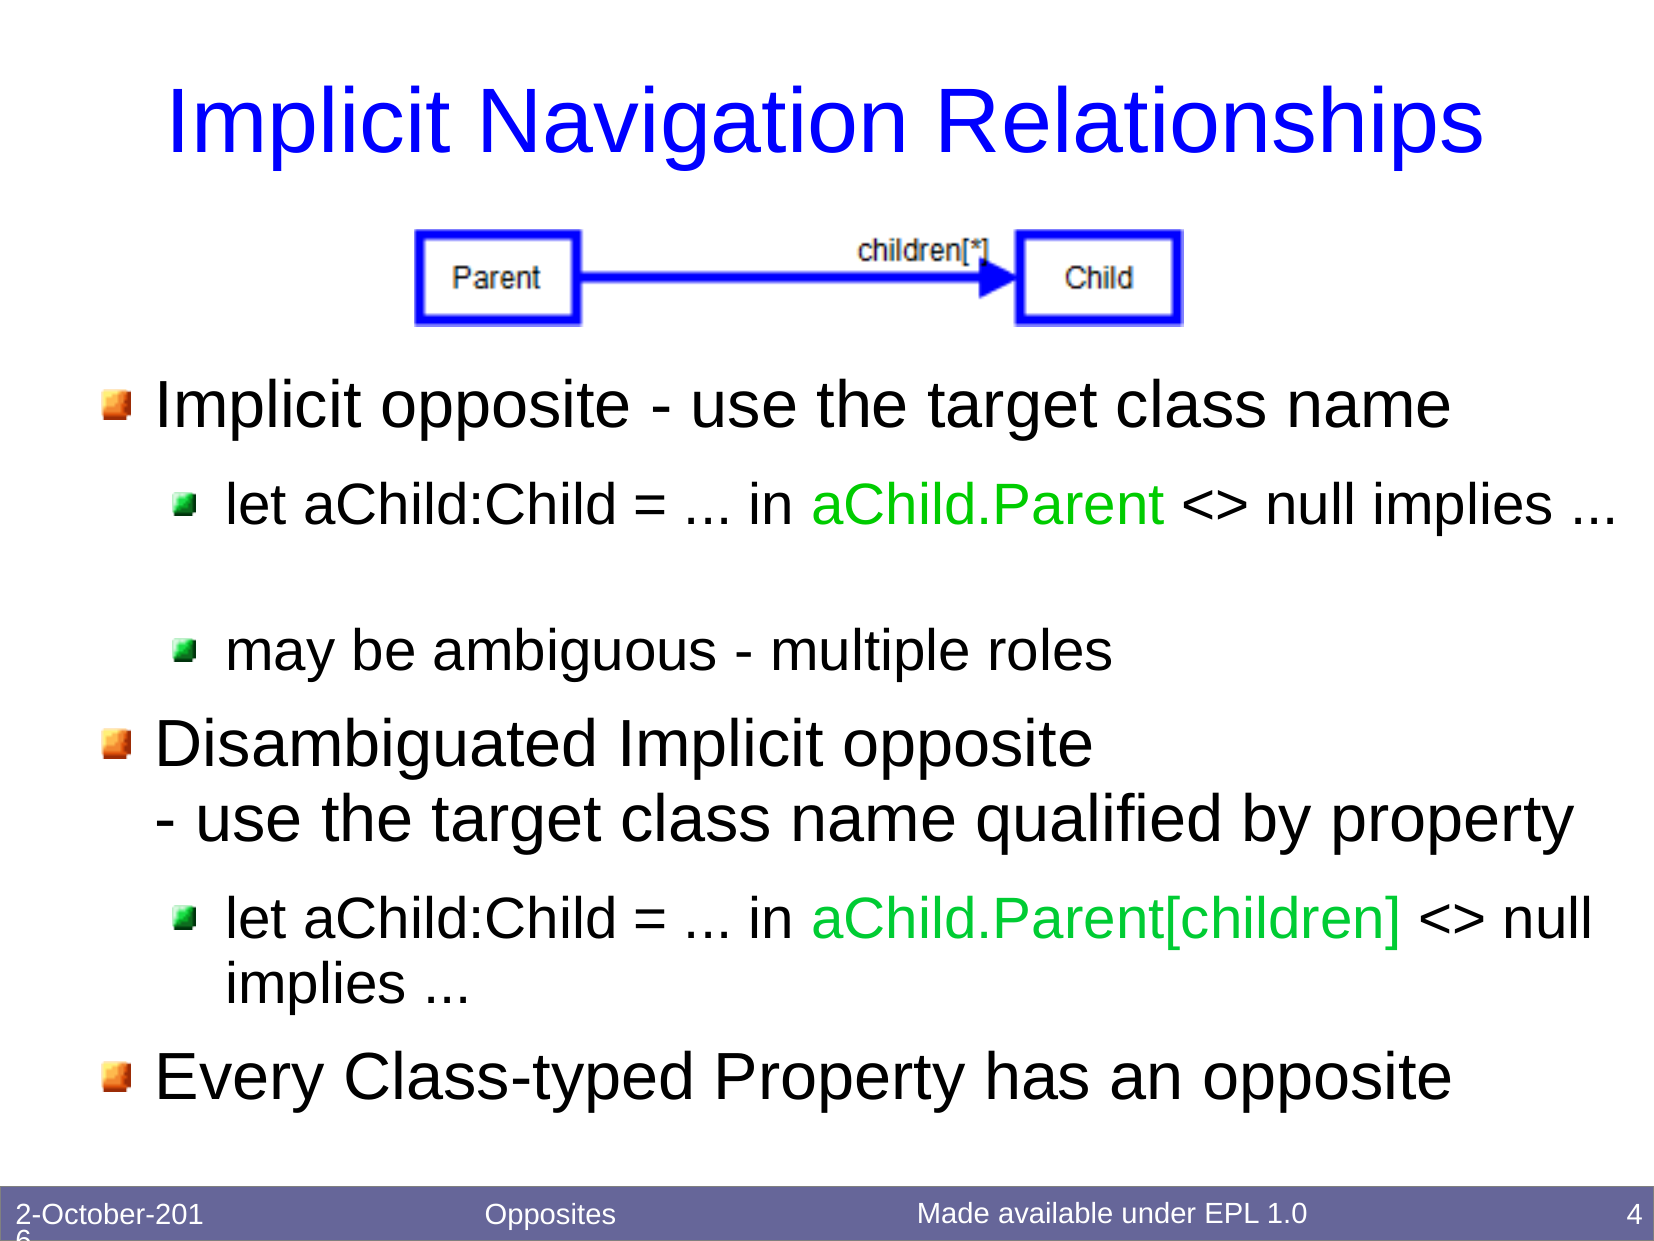

# Implicit Navigation Relationships
Implicit opposite - use the target class name
let aChild:Child = ... in aChild.Parent <> null implies ...
may be ambiguous - multiple roles
Disambiguated Implicit opposite
- use the target class name qualified by property
let aChild:Child = ... in aChild.Parent[children] <> null implies ...
Every Class-typed Property has an opposite
2-October-2016
Opposites
4